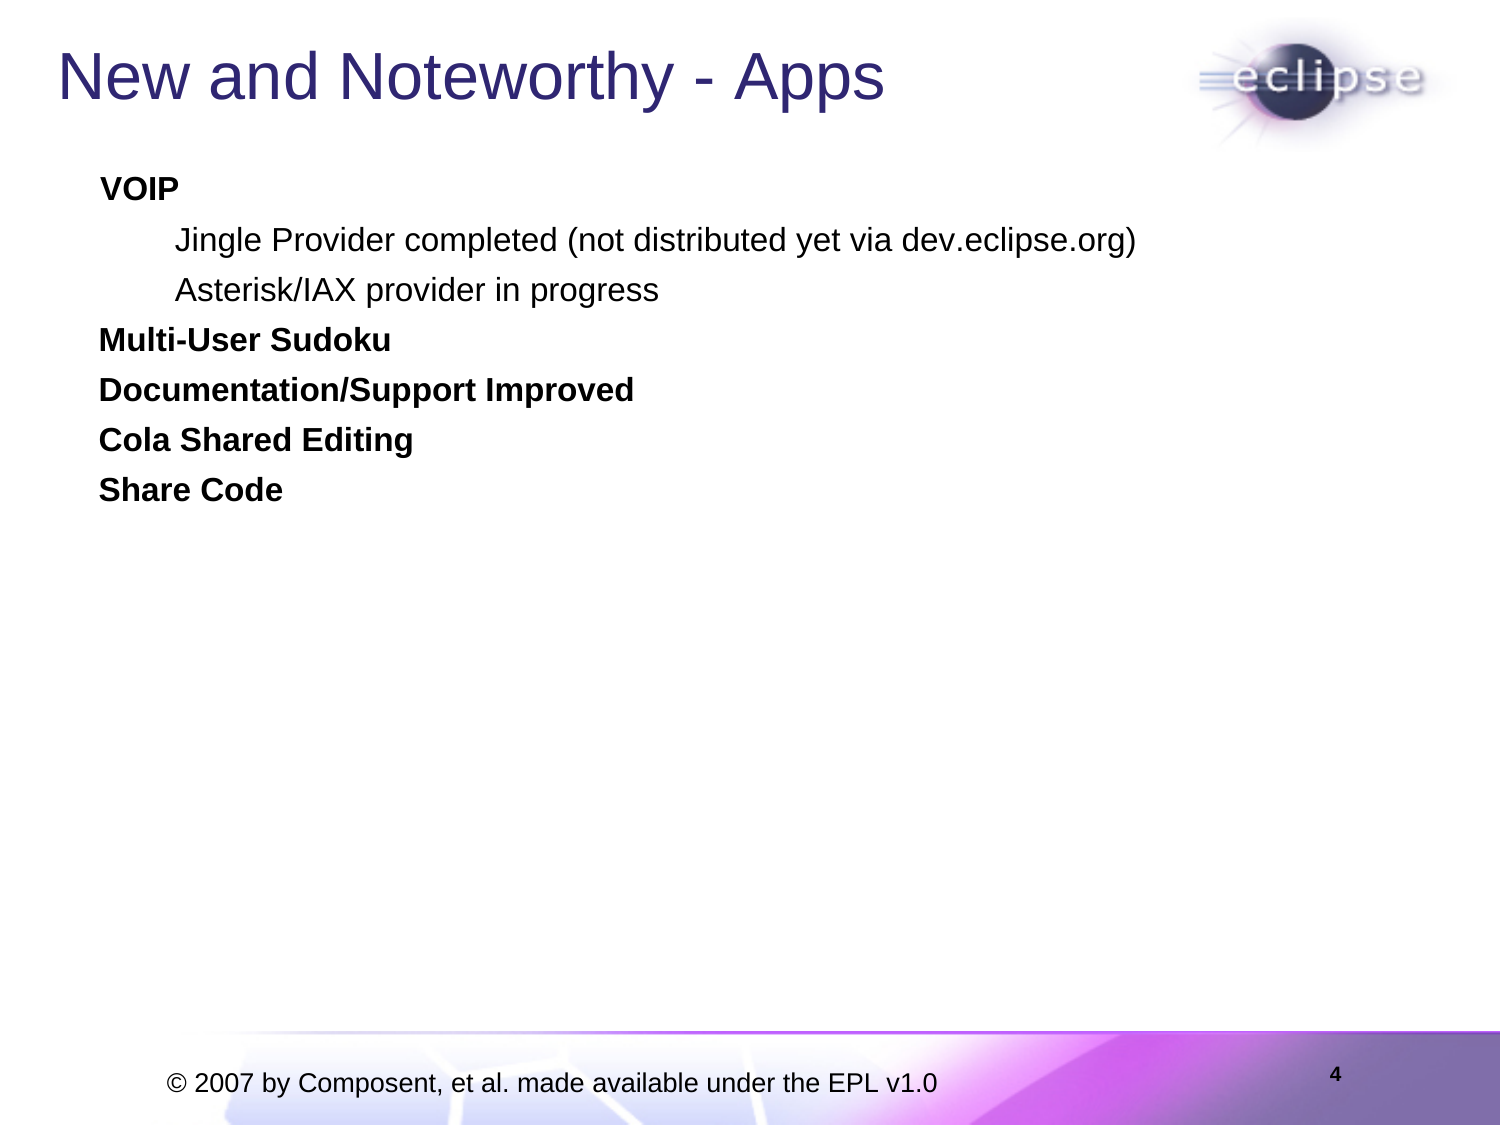

# New and Noteworthy - Apps
VOIP
Jingle Provider completed (not distributed yet via dev.eclipse.org)
Asterisk/IAX provider in progress
Multi-User Sudoku
Documentation/Support Improved
Cola Shared Editing
Share Code
4